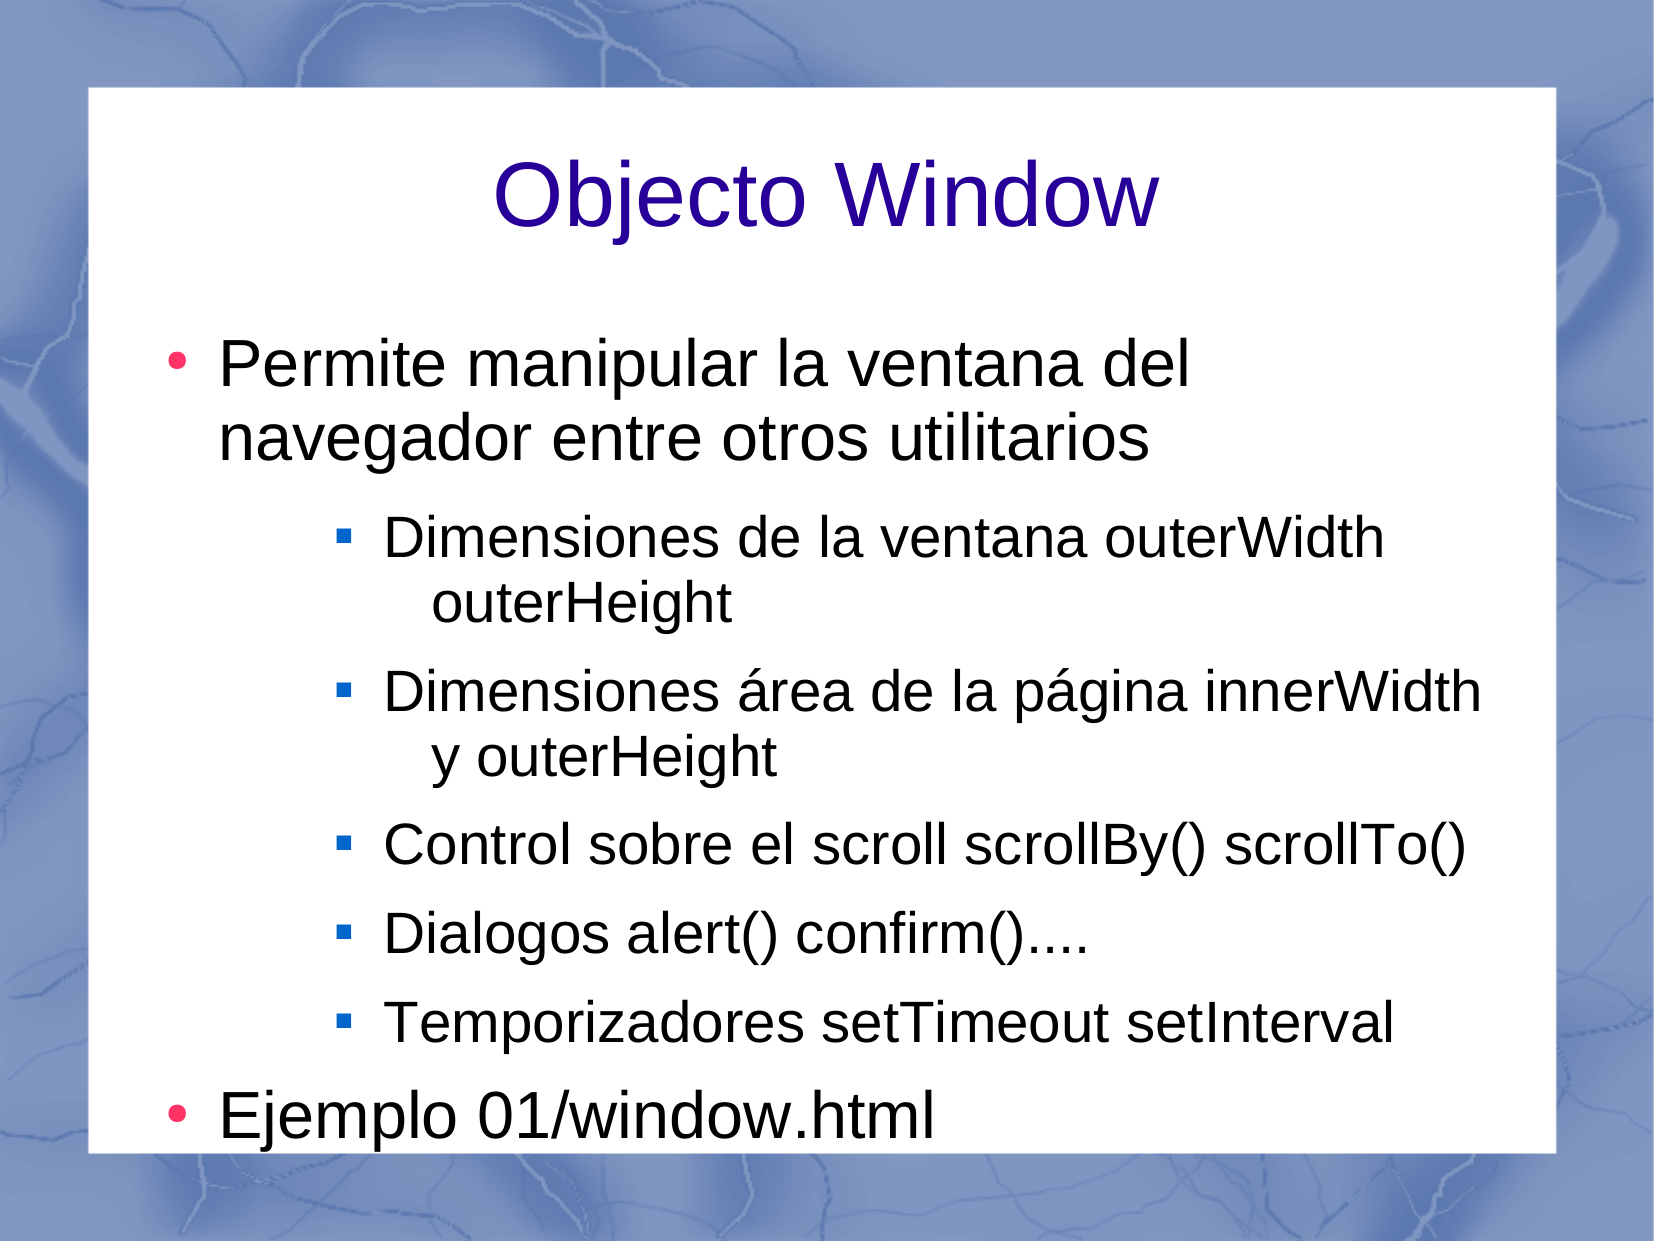

# Objecto Window
Permite manipular la ventana del navegador entre otros utilitarios
Dimensiones de la ventana outerWidth outerHeight
Dimensiones área de la página innerWidth y outerHeight
Control sobre el scroll scrollBy() scrollTo()
Dialogos alert() confirm()....
Temporizadores setTimeout setInterval
Ejemplo 01/window.html